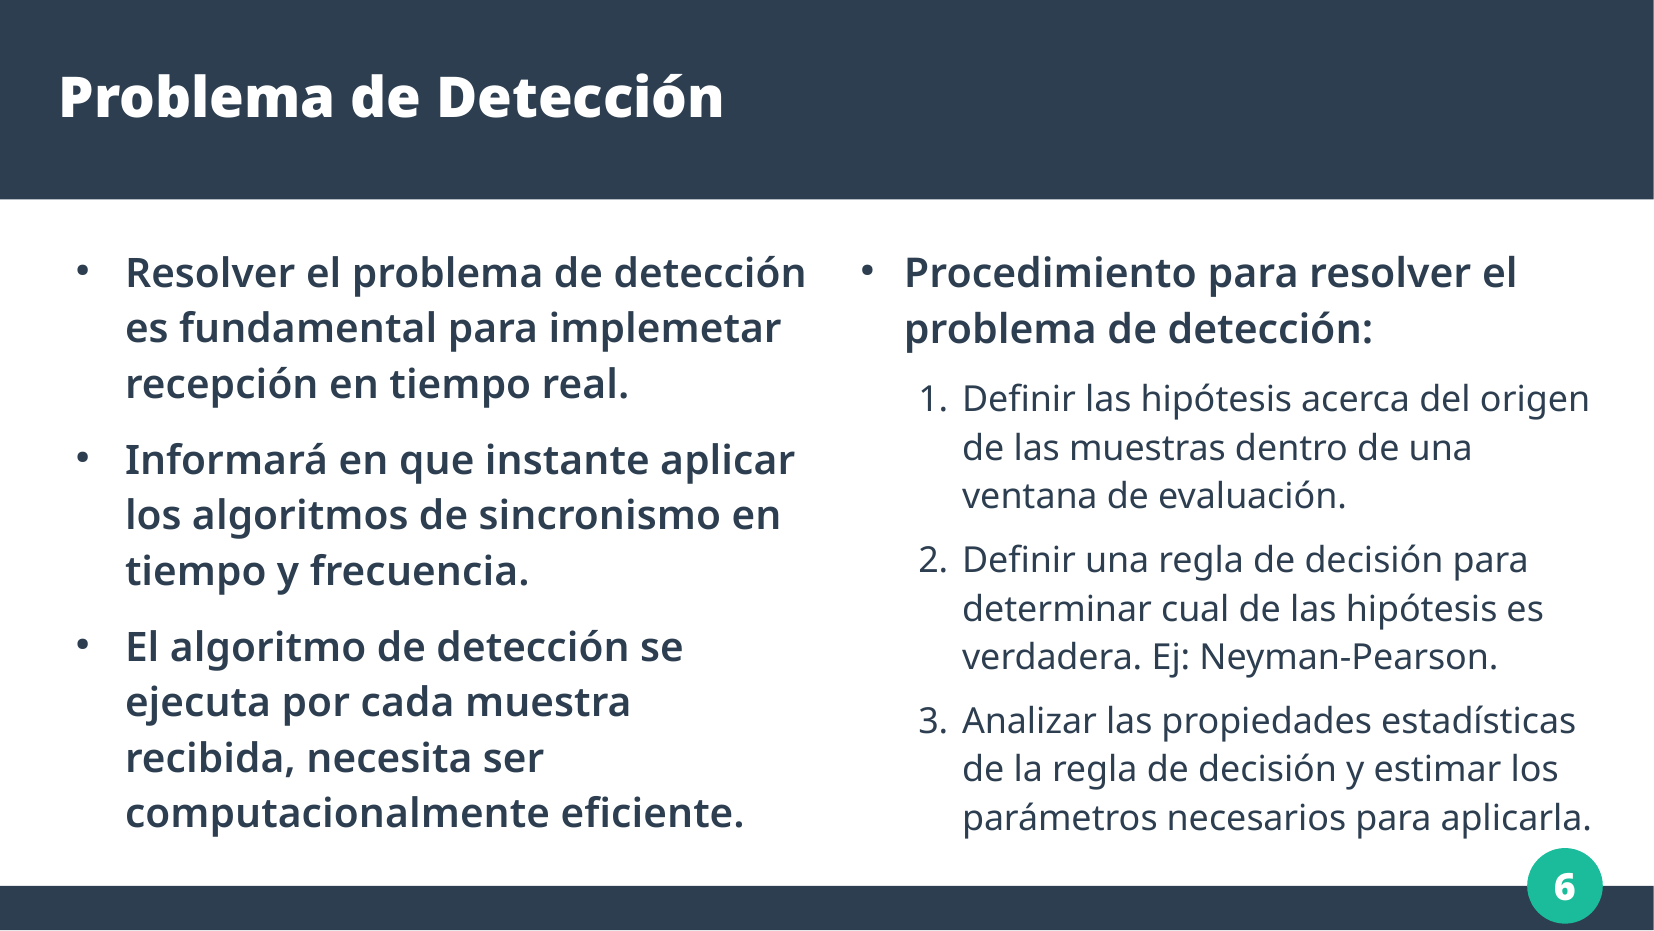

# Problema de Detección
Resolver el problema de detección es fundamental para implemetar recepción en tiempo real.
Informará en que instante aplicar los algoritmos de sincronismo en tiempo y frecuencia.
El algoritmo de detección se ejecuta por cada muestra recibida, necesita ser computacionalmente eficiente.
Procedimiento para resolver el problema de detección:
Definir las hipótesis acerca del origen de las muestras dentro de una ventana de evaluación.
Definir una regla de decisión para determinar cual de las hipótesis es verdadera. Ej: Neyman-Pearson.
Analizar las propiedades estadísticas de la regla de decisión y estimar los parámetros necesarios para aplicarla.